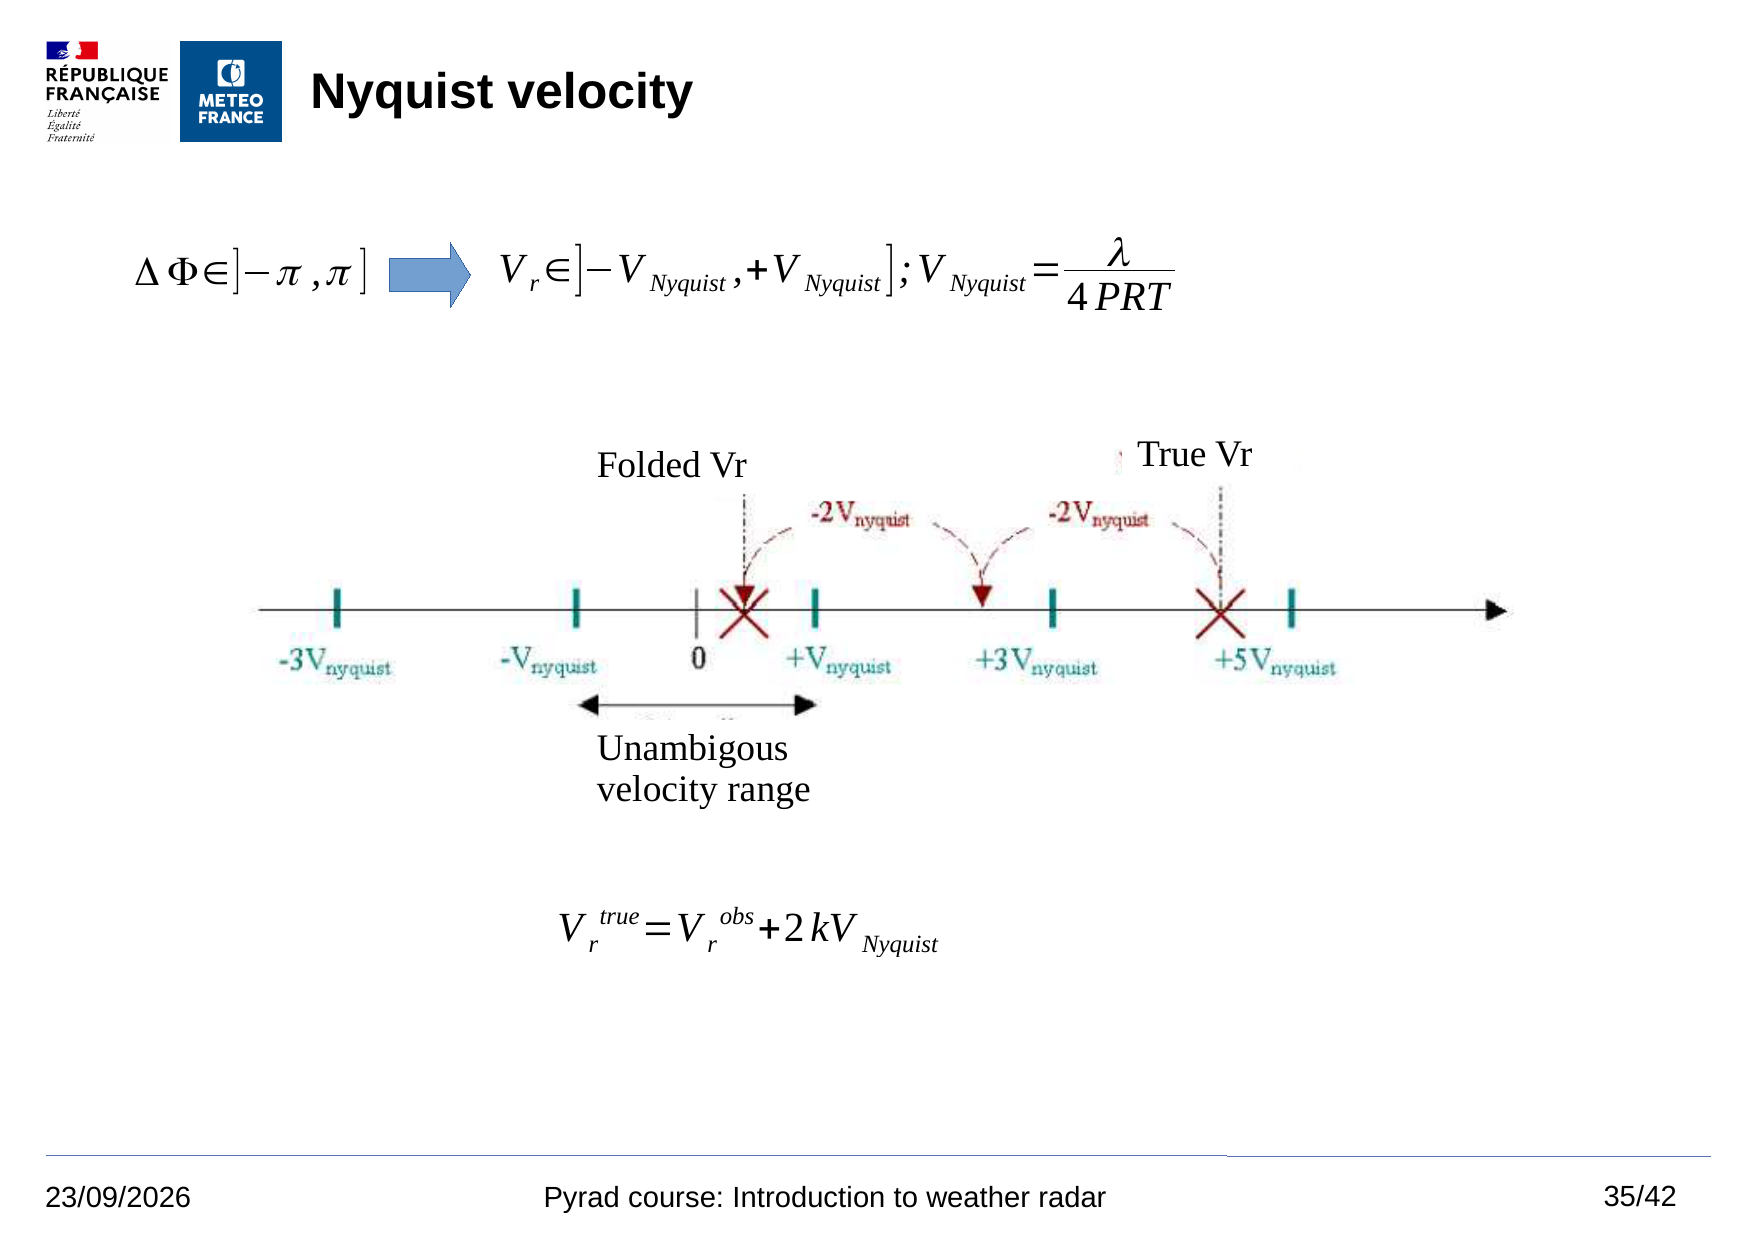

# Nyquist velocity
True Vr
Folded Vr
Unambigous velocity range
35
Pyrad course: Introduction to weather radar